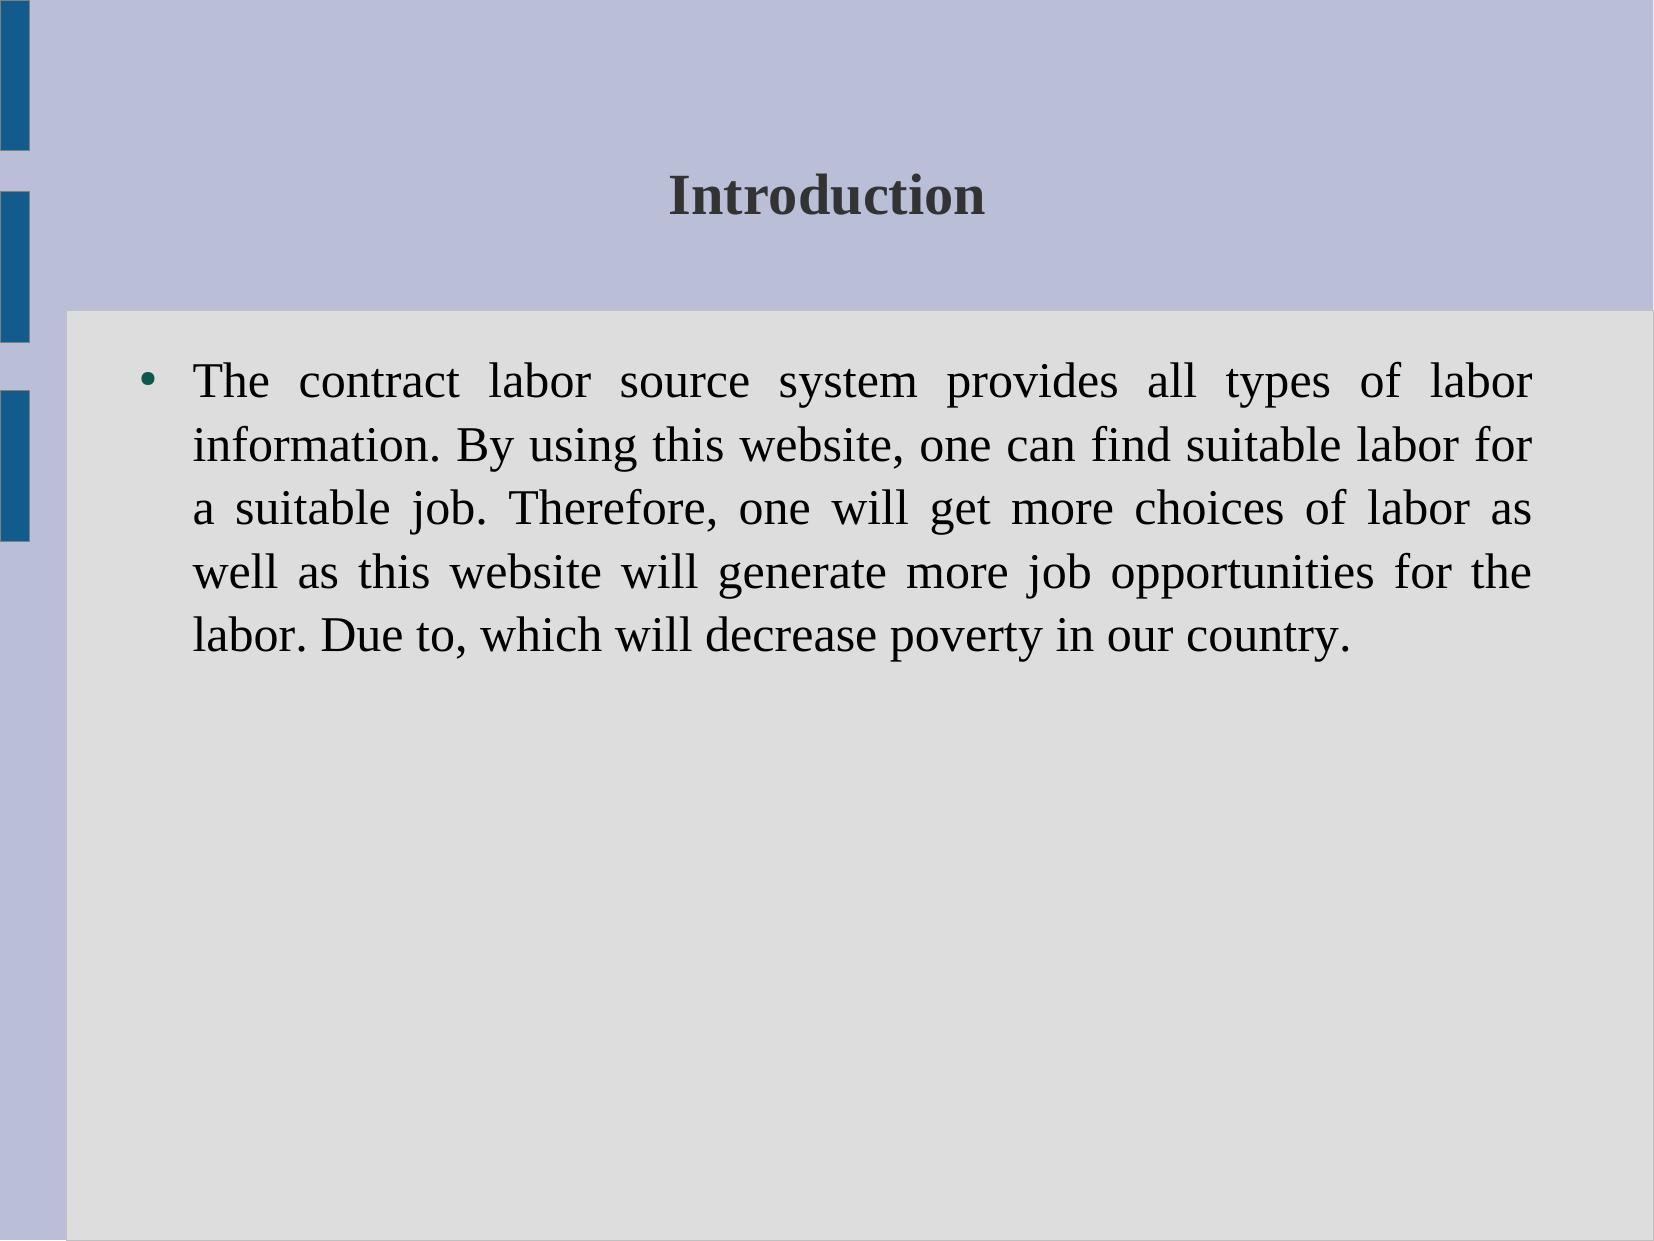

# Introduction
The contract labor source system provides all types of labor information. By using this website, one can find suitable labor for a suitable job. Therefore, one will get more choices of labor as well as this website will generate more job opportunities for the labor. Due to, which will decrease poverty in our country.